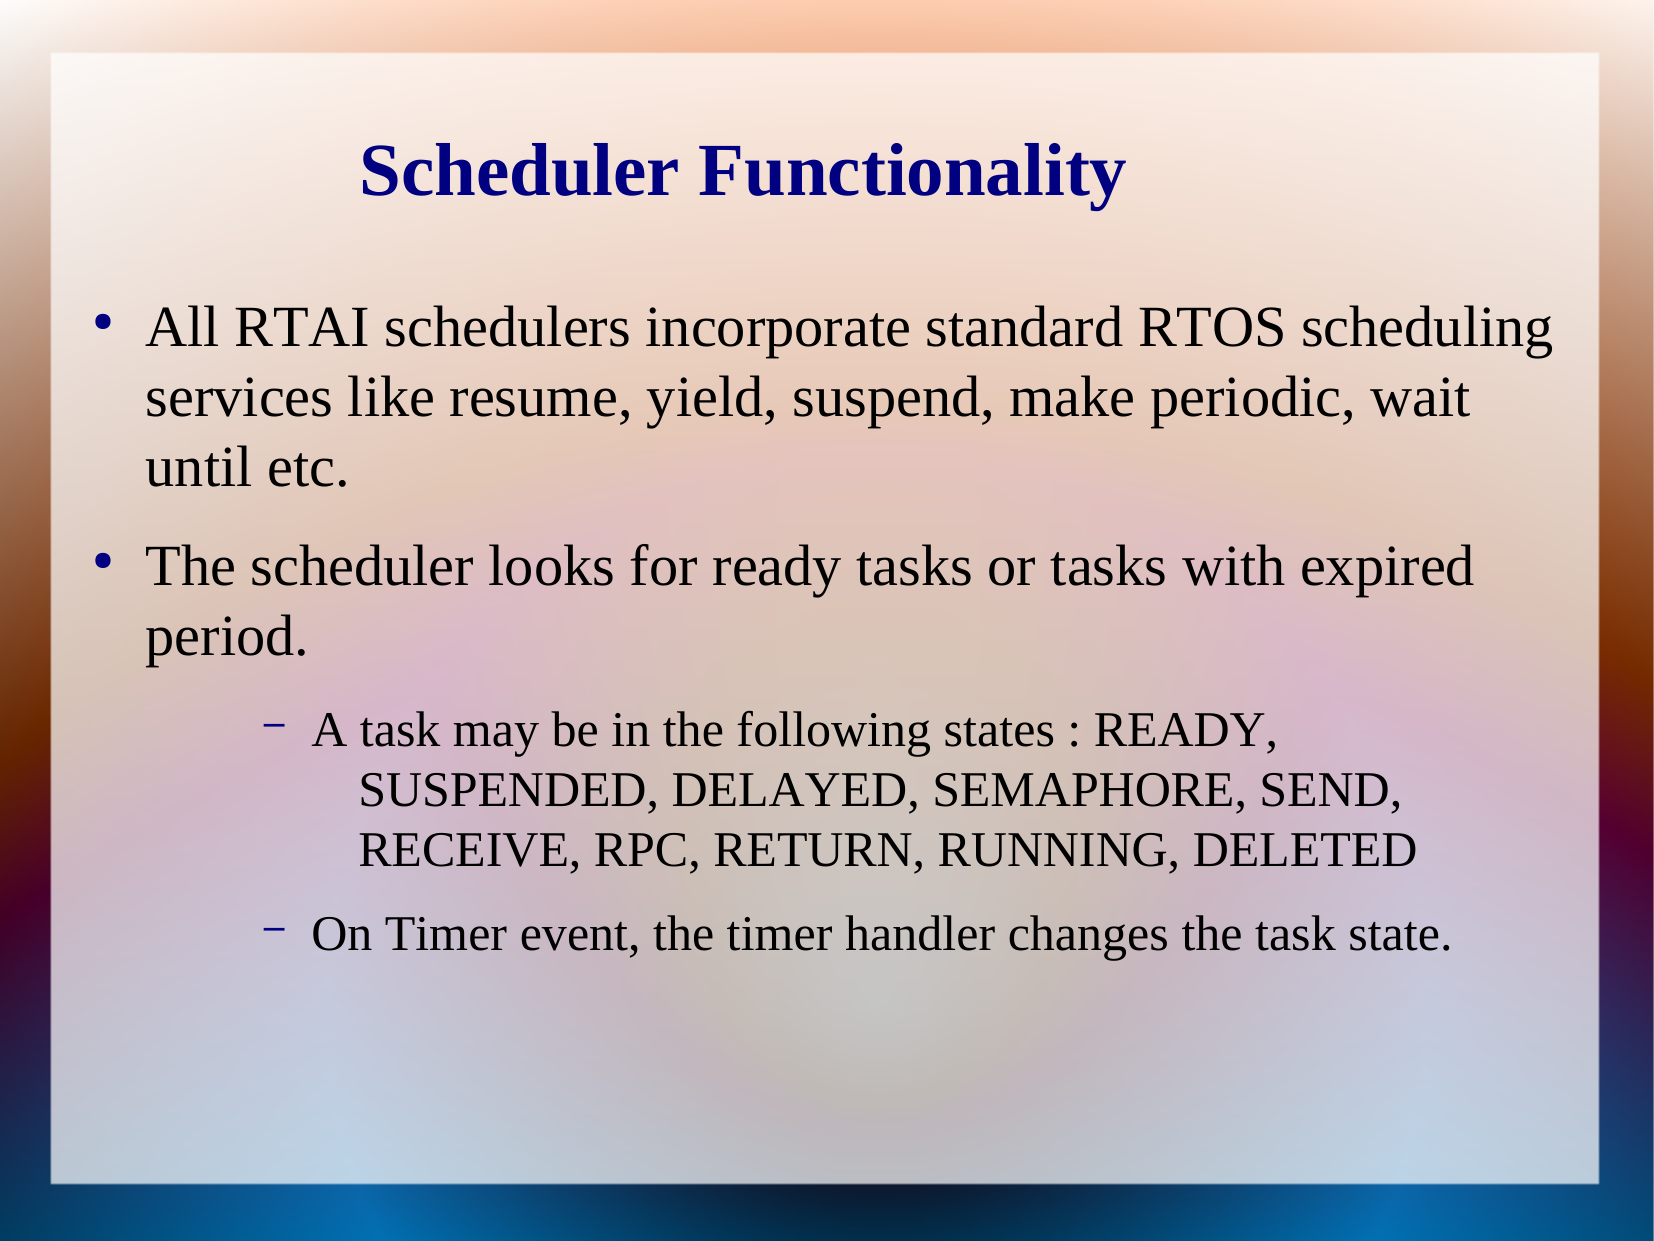

# Scheduler Functionality
All RTAI schedulers incorporate standard RTOS scheduling services like resume, yield, suspend, make periodic, wait until etc.
The scheduler looks for ready tasks or tasks with expired period.
A task may be in the following states : READY, SUSPENDED, DELAYED, SEMAPHORE, SEND, RECEIVE, RPC, RETURN, RUNNING, DELETED
On Timer event, the timer handler changes the task state.